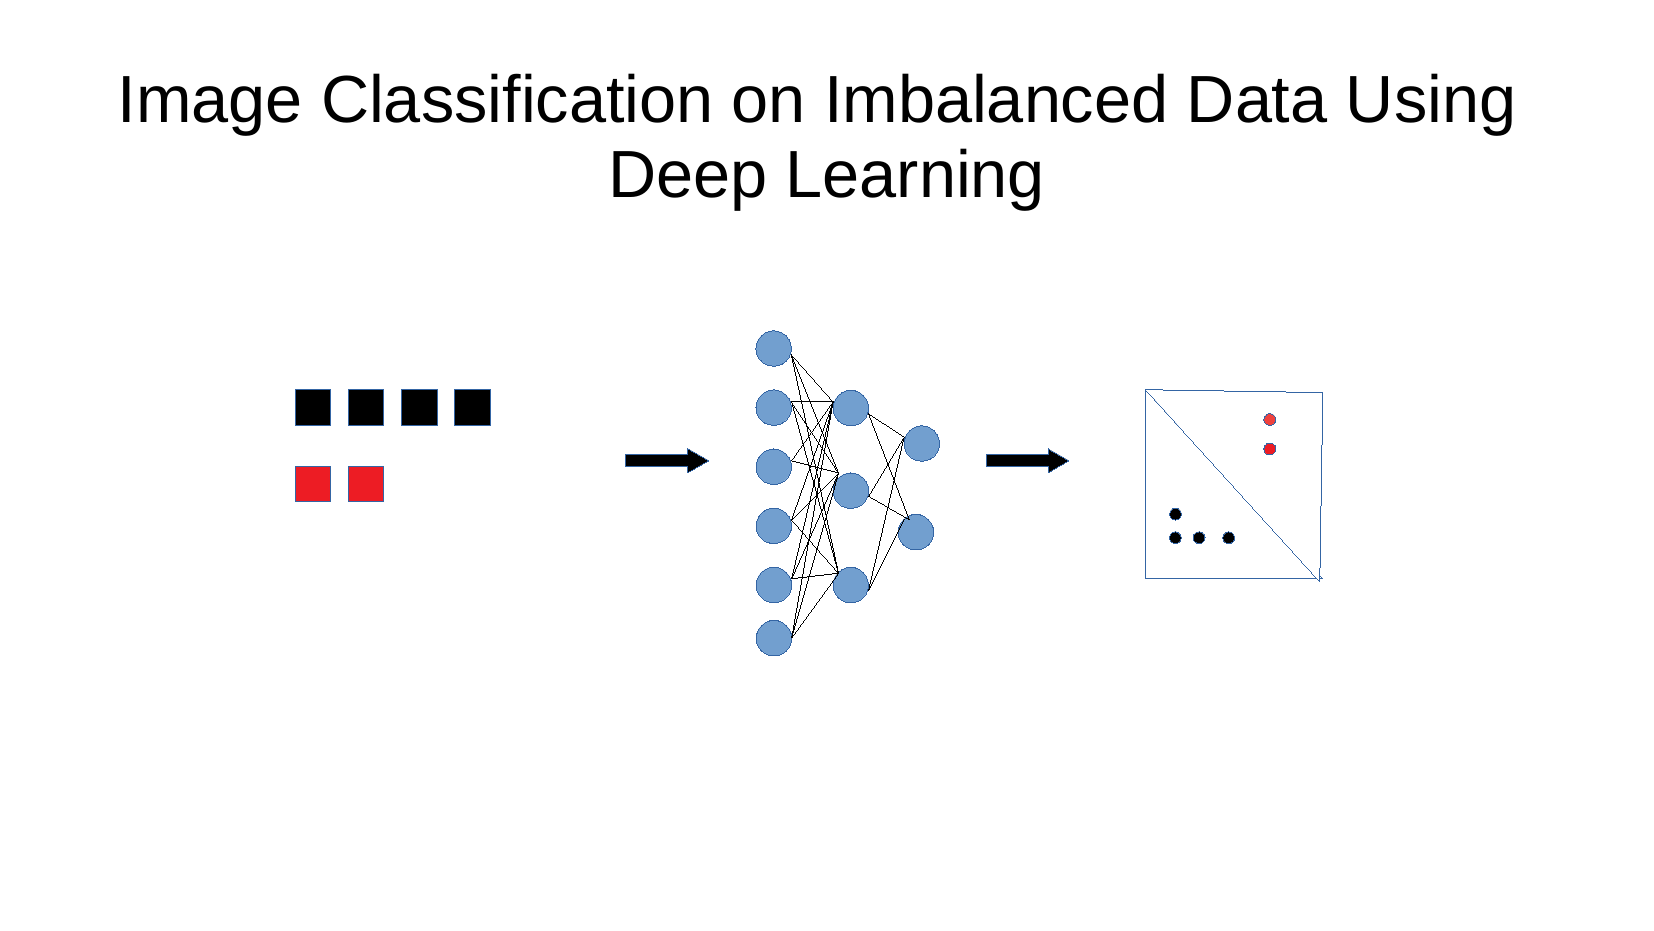

# Image Classification on Imbalanced Data Using Deep Learning